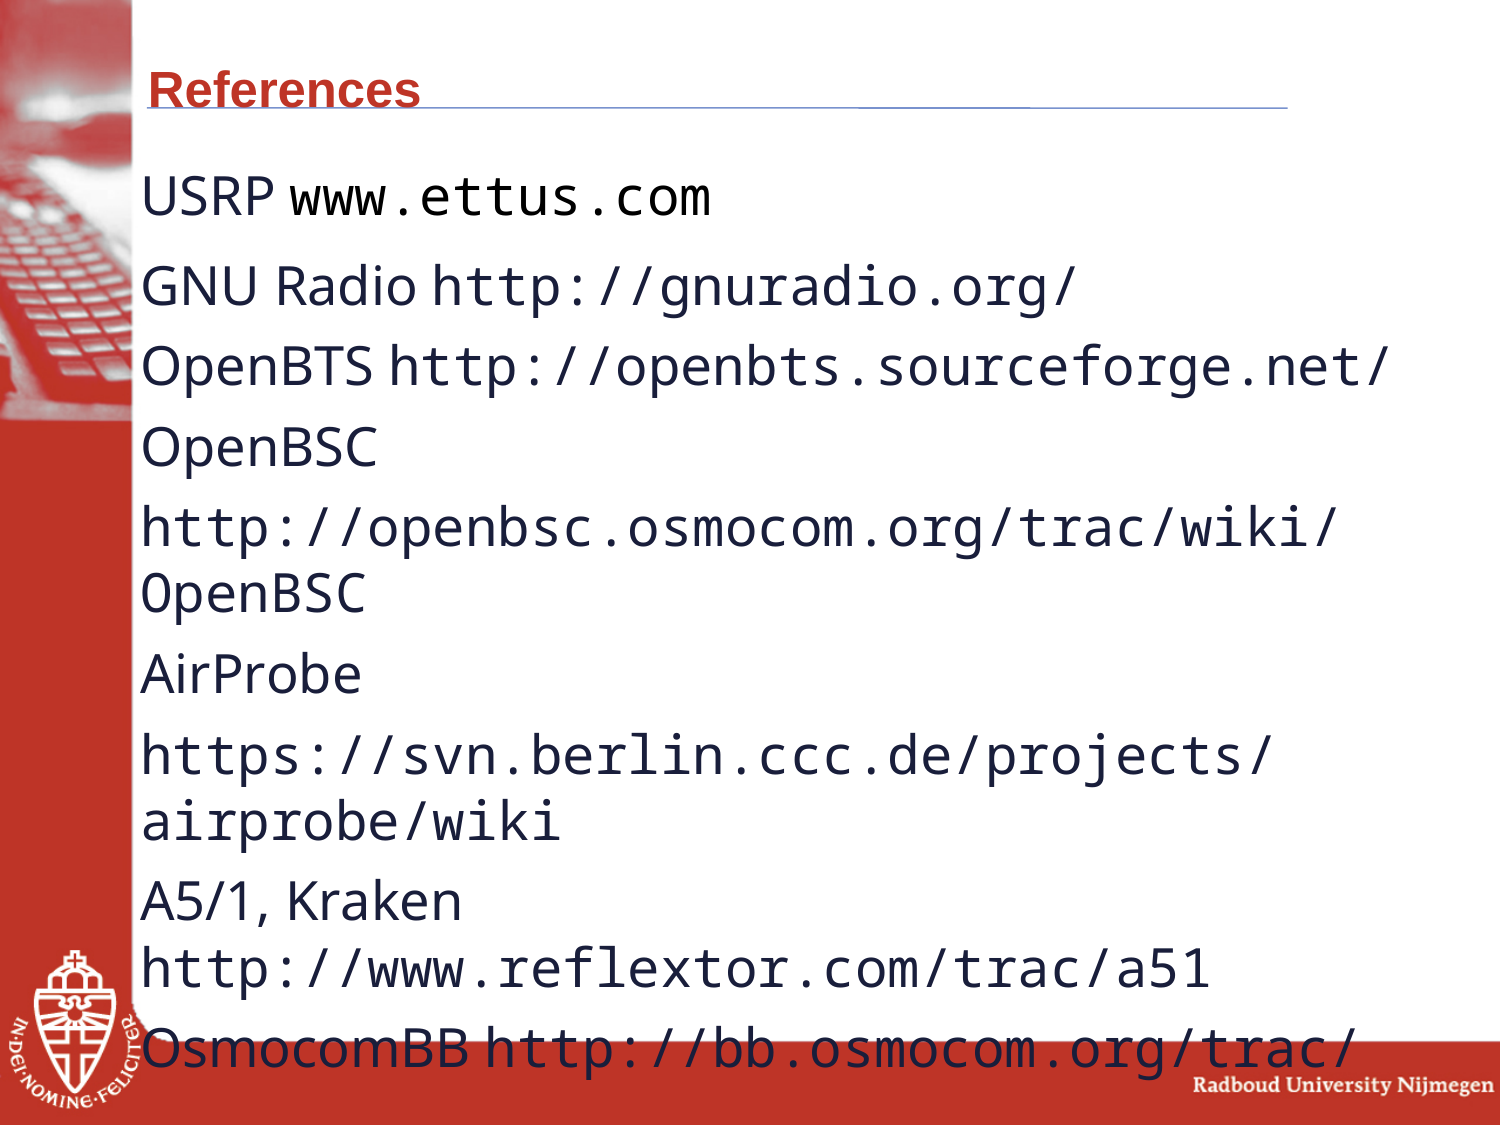

# References
USRP www.ettus.com
GNU Radio http://gnuradio.org/
OpenBTS http://openbts.sourceforge.net/
OpenBSC
http://openbsc.osmocom.org/trac/wiki/OpenBSC
AirProbe
https://svn.berlin.ccc.de/projects/airprobe/wiki
A5/1, Kraken http://www.reflextor.com/trac/a51
OsmocomBB http://bb.osmocom.org/trac/